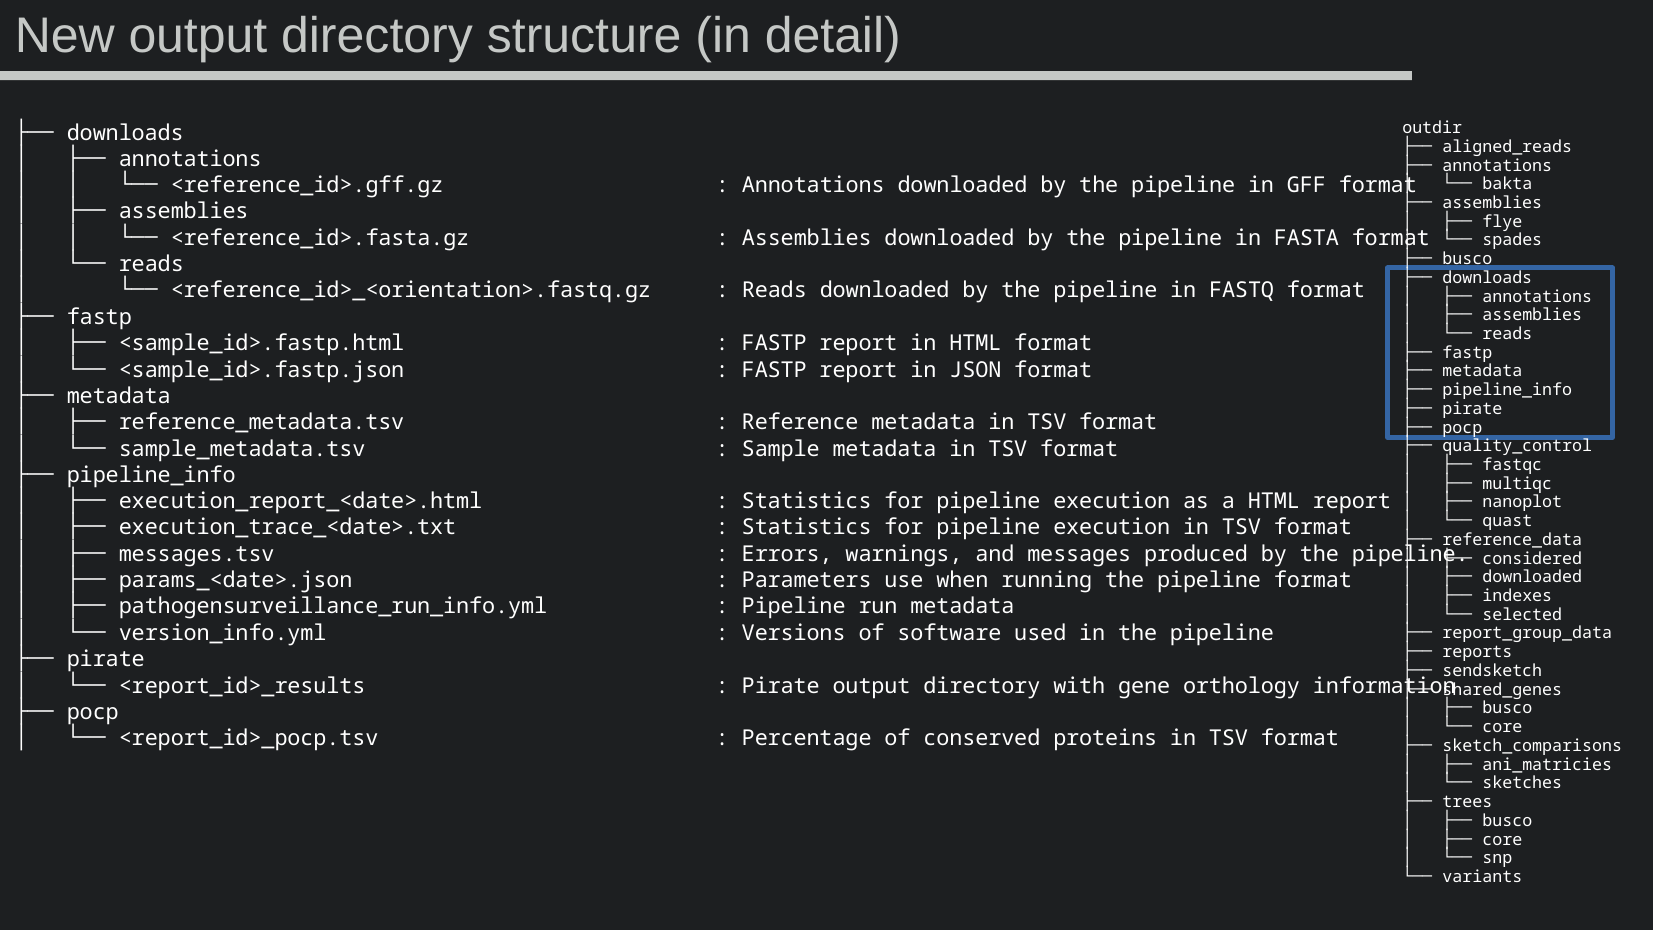

New output directory structure (in detail)
├── downloads
│ ├── annotations
│ │ └── <reference_id>.gff.gz : Annotations downloaded by the pipeline in GFF format
│ ├── assemblies
│ │ └── <reference_id>.fasta.gz : Assemblies downloaded by the pipeline in FASTA format
│ └── reads
│ └── <reference_id>_<orientation>.fastq.gz : Reads downloaded by the pipeline in FASTQ format
├── fastp
│ ├── <sample_id>.fastp.html : FASTP report in HTML format
│ └── <sample_id>.fastp.json : FASTP report in JSON format
├── metadata
│ ├── reference_metadata.tsv : Reference metadata in TSV format
│ └── sample_metadata.tsv : Sample metadata in TSV format
├── pipeline_info
│ ├── execution_report_<date>.html : Statistics for pipeline execution as a HTML report
│ ├── execution_trace_<date>.txt : Statistics for pipeline execution in TSV format
│ ├── messages.tsv : Errors, warnings, and messages produced by the pipeline.
│ ├── params_<date>.json : Parameters use when running the pipeline format
│ ├── pathogensurveillance_run_info.yml : Pipeline run metadata
│ └── version_info.yml : Versions of software used in the pipeline
├── pirate
│ └── <report_id>_results : Pirate output directory with gene orthology information
├── pocp
│ └── <report_id>_pocp.tsv : Percentage of conserved proteins in TSV format
outdir
├── aligned_reads
├── annotations
│ └── bakta
├── assemblies
│ ├── flye
│ └── spades
├── busco
├── downloads
│ ├── annotations
│ ├── assemblies
│ └── reads
├── fastp
├── metadata
├── pipeline_info
├── pirate
├── pocp
├── quality_control
│ ├── fastqc
│ ├── multiqc
│ ├── nanoplot
│ └── quast
├── reference_data
│ ├── considered
│ ├── downloaded
│ ├── indexes
│ └── selected
├── report_group_data
├── reports
├── sendsketch
├── shared_genes
│ ├── busco
│ └── core
├── sketch_comparisons
│ ├── ani_matricies
│ └── sketches
├── trees
│ ├── busco
│ ├── core
│ └── snp
└── variants